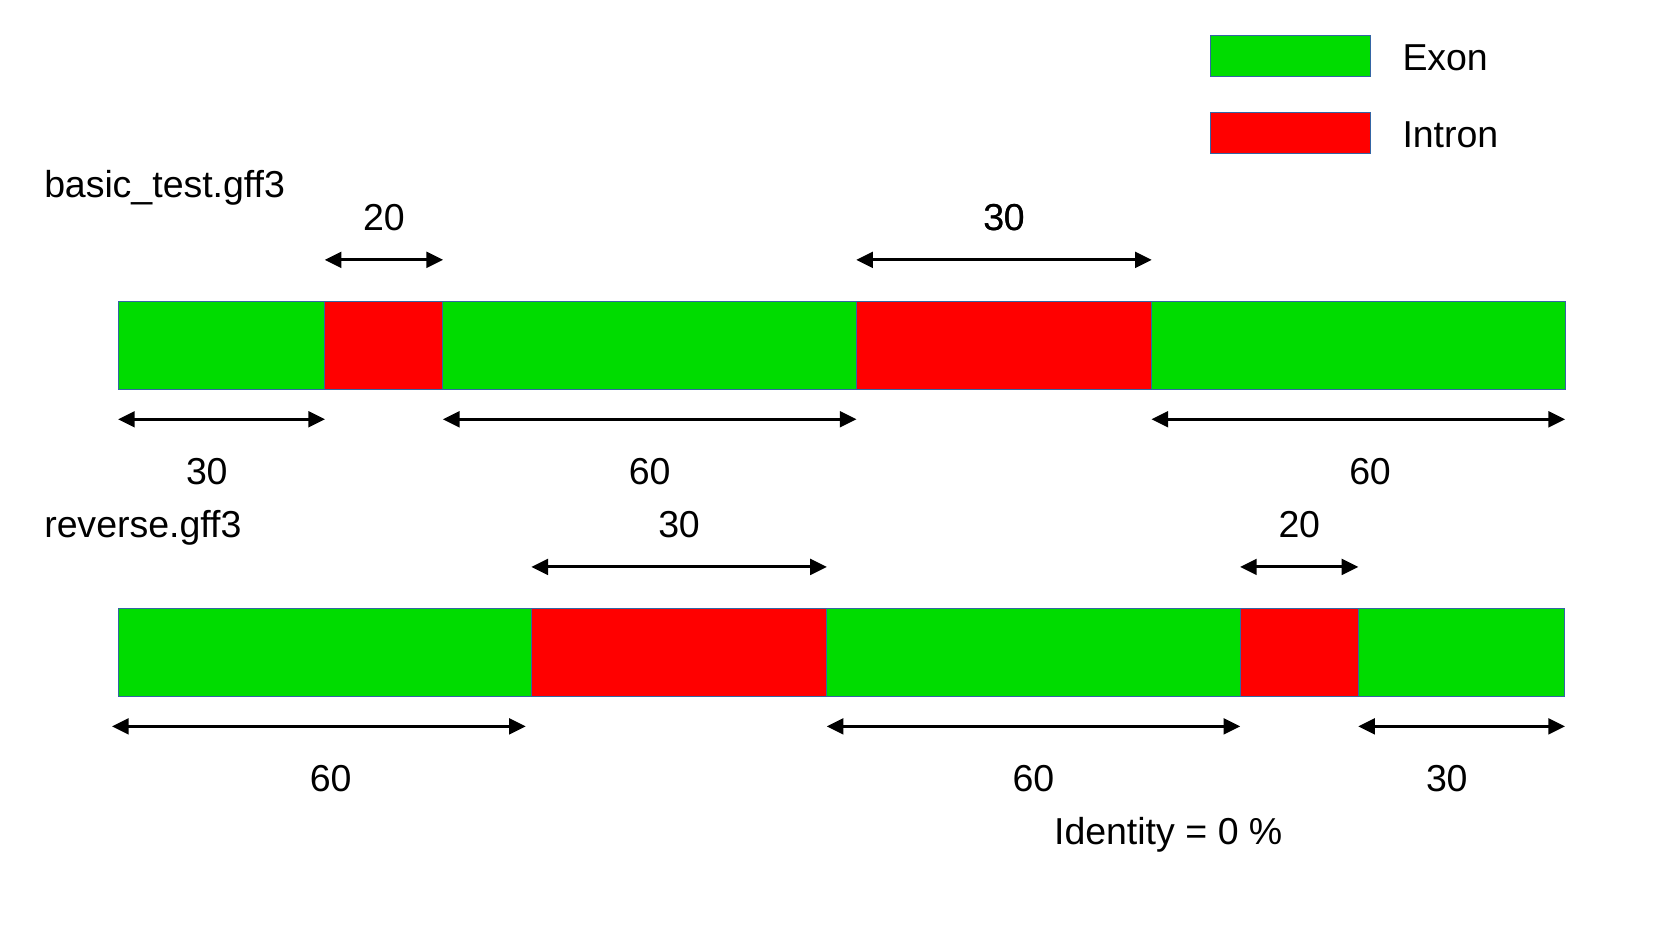

Exon
Intron
basic_test.gff3
20
30
30
30
60
60
reverse.gff3
30
20
60
60
30
Identity = 0 %